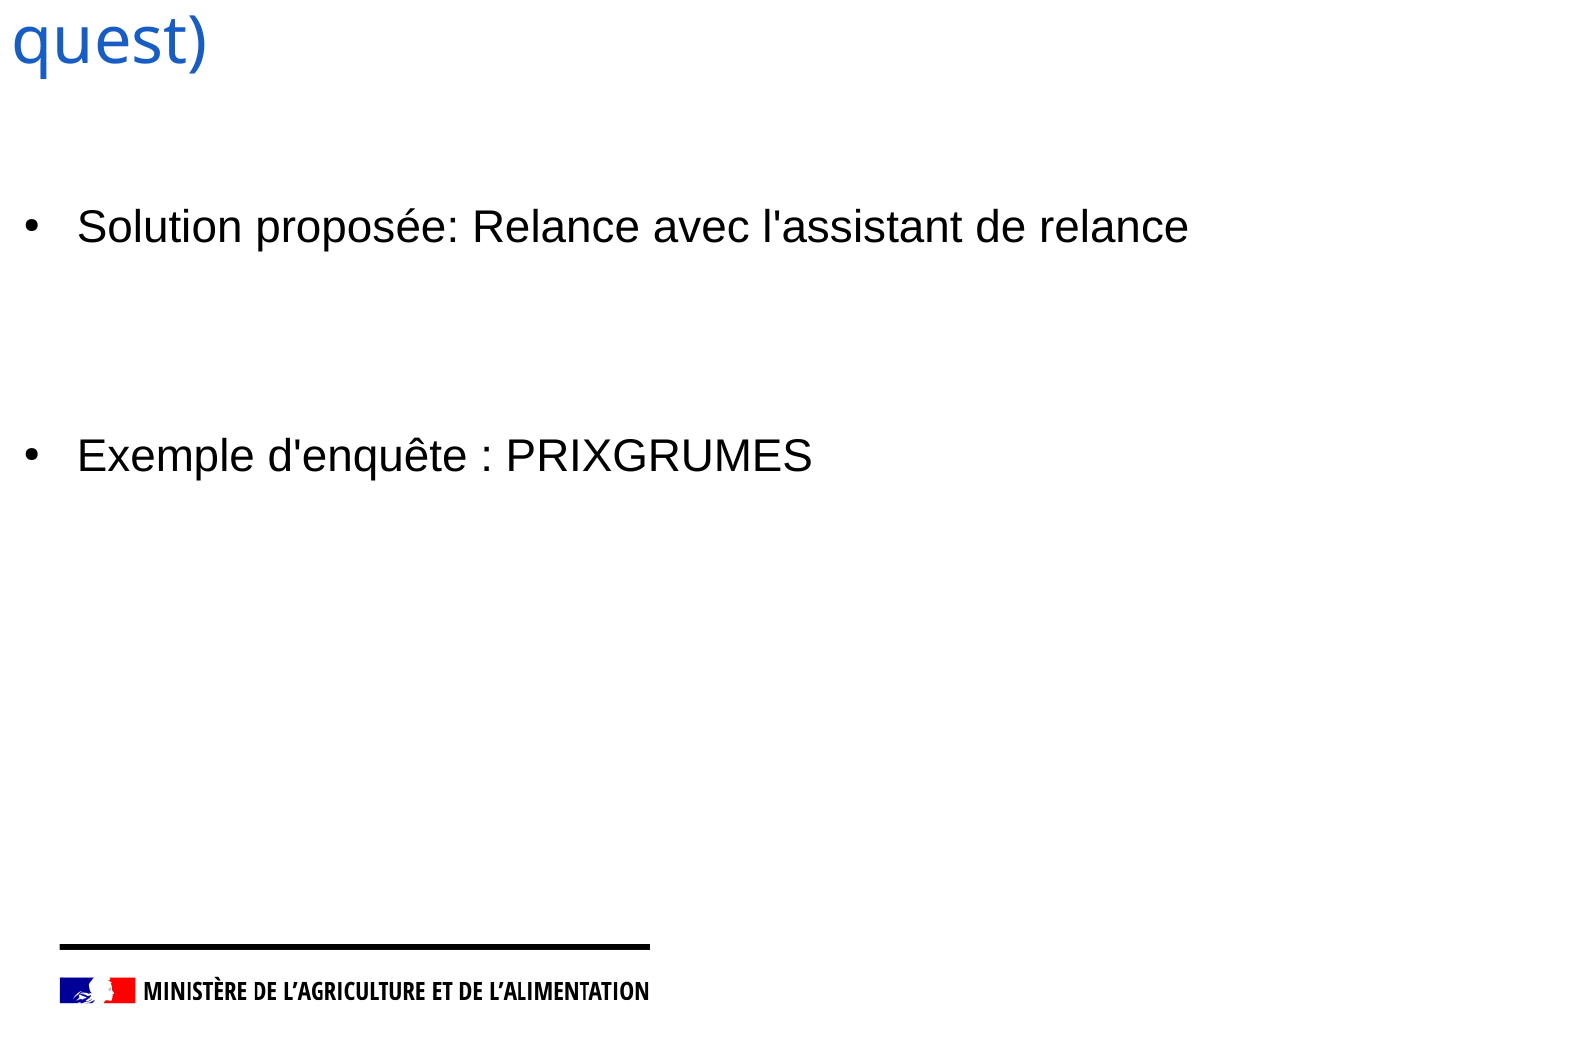

Cas 4 : Enq. Non Mensuelles : Relance (-250 quest)
# Solution proposée: Relance avec l'assistant de relance
Exemple d'enquête : PRIXGRUMES